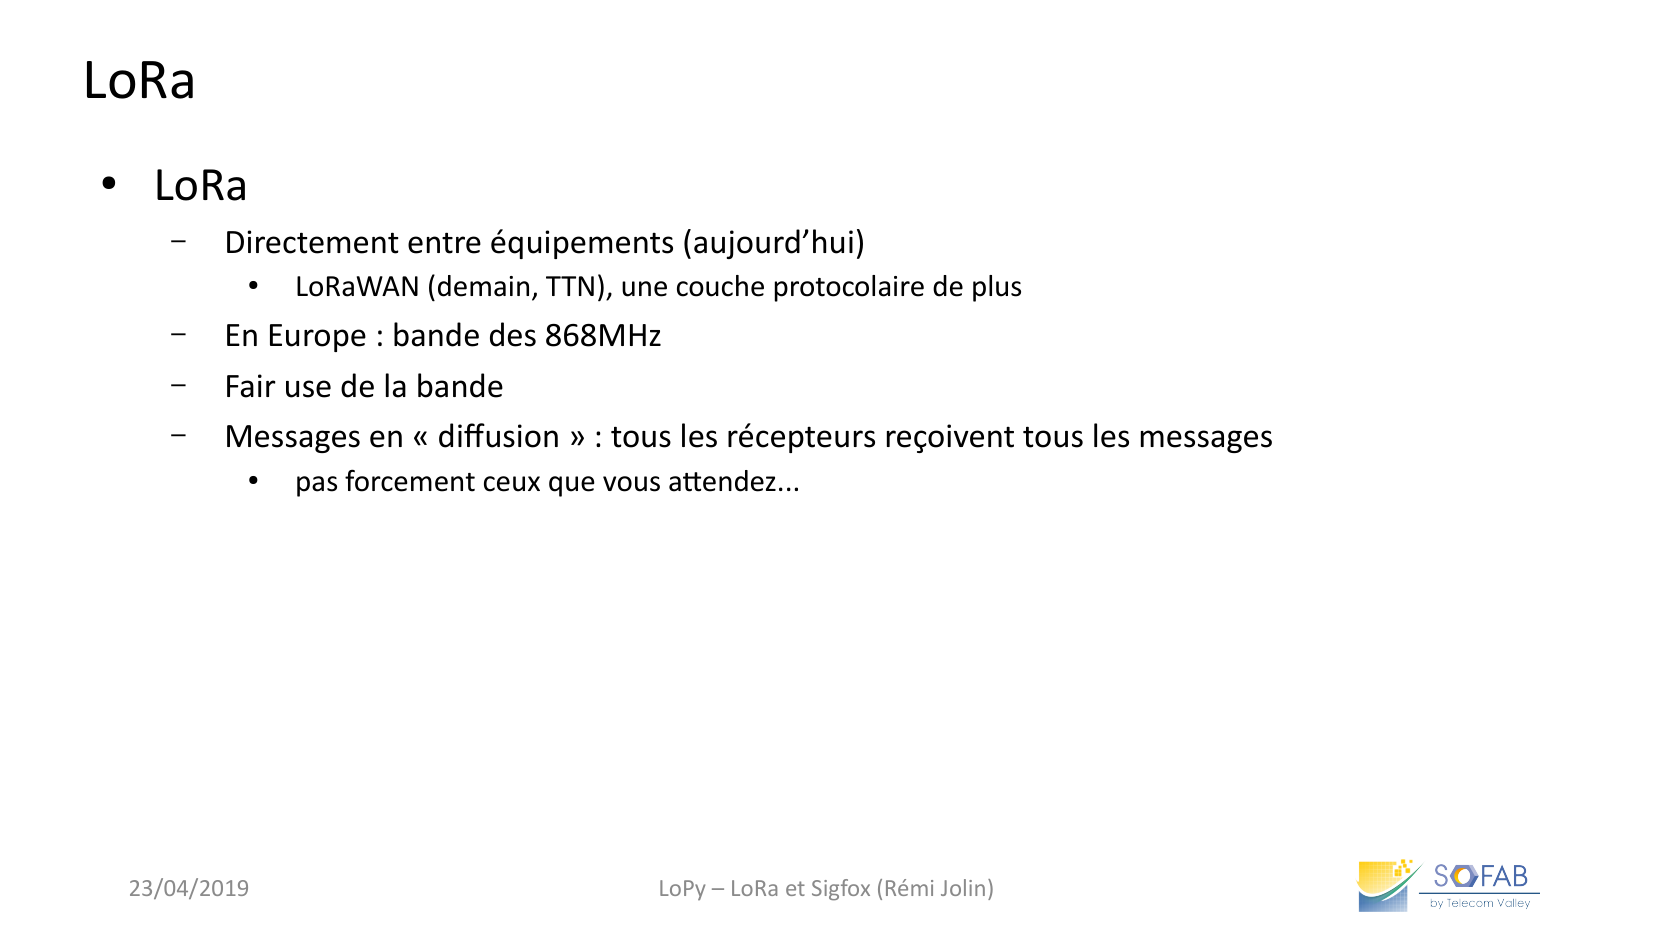

# LoRa
LoRa
Directement entre équipements (aujourd’hui)
LoRaWAN (demain, TTN), une couche protocolaire de plus
En Europe : bande des 868MHz
Fair use de la bande
Messages en « diffusion » : tous les récepteurs reçoivent tous les messages
pas forcement ceux que vous attendez...